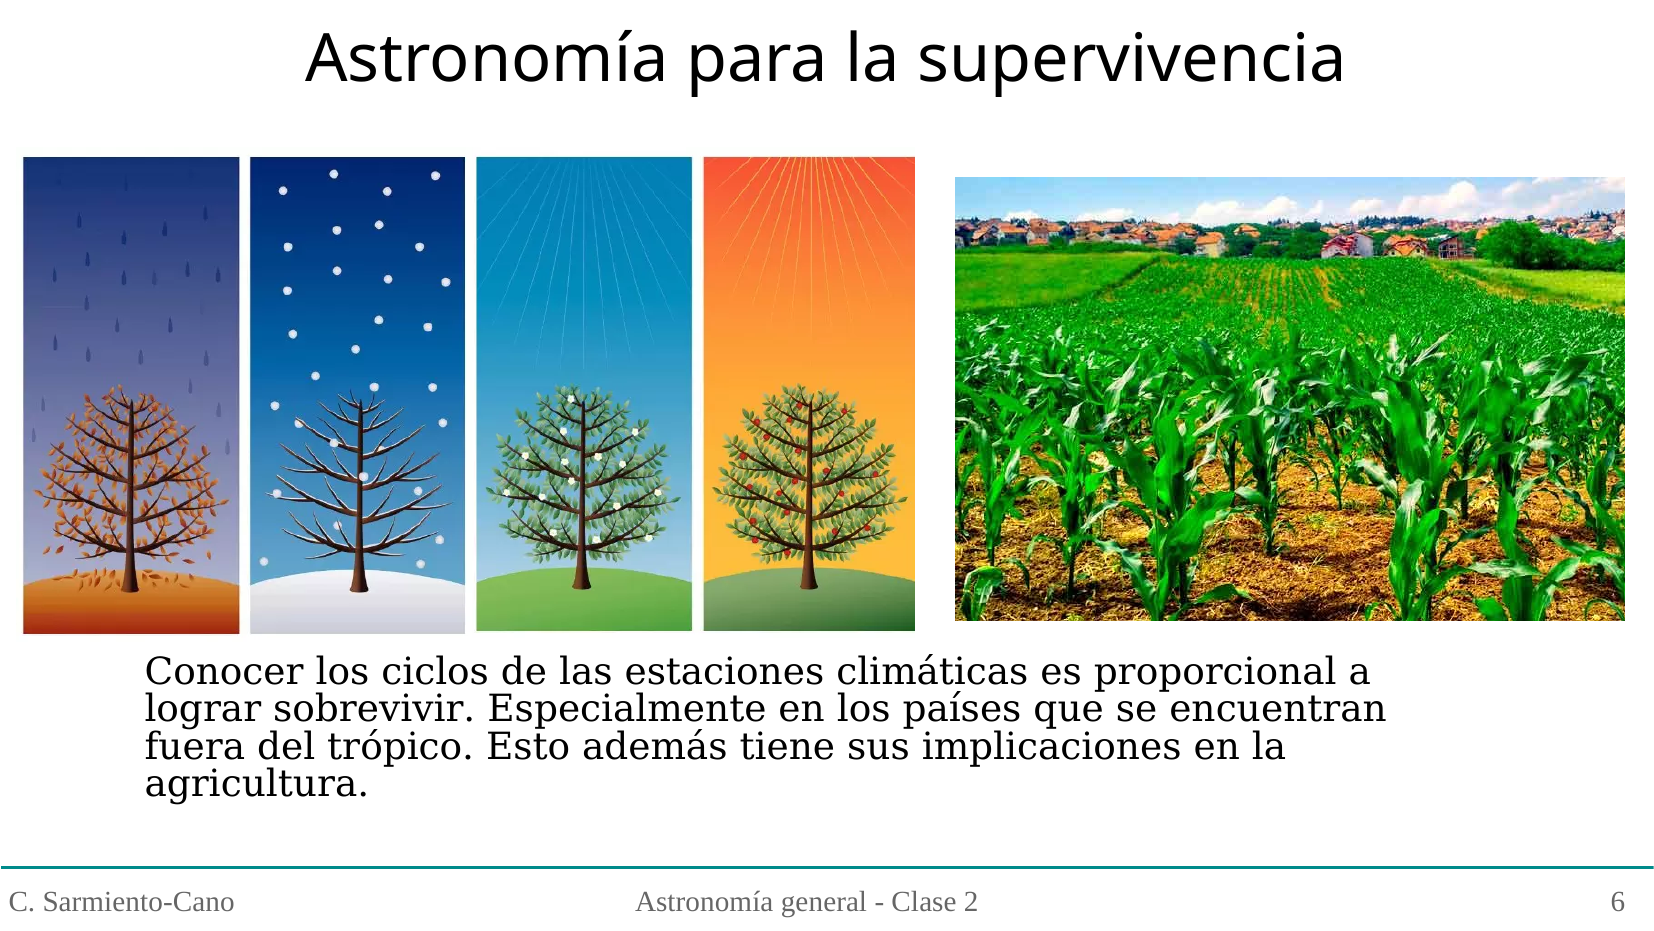

# Astronomía para la supervivencia
Conocer los ciclos de las estaciones climáticas es proporcional a lograr sobrevivir. Especialmente en los países que se encuentran fuera del trópico. Esto además tiene sus implicaciones en la agricultura.
6